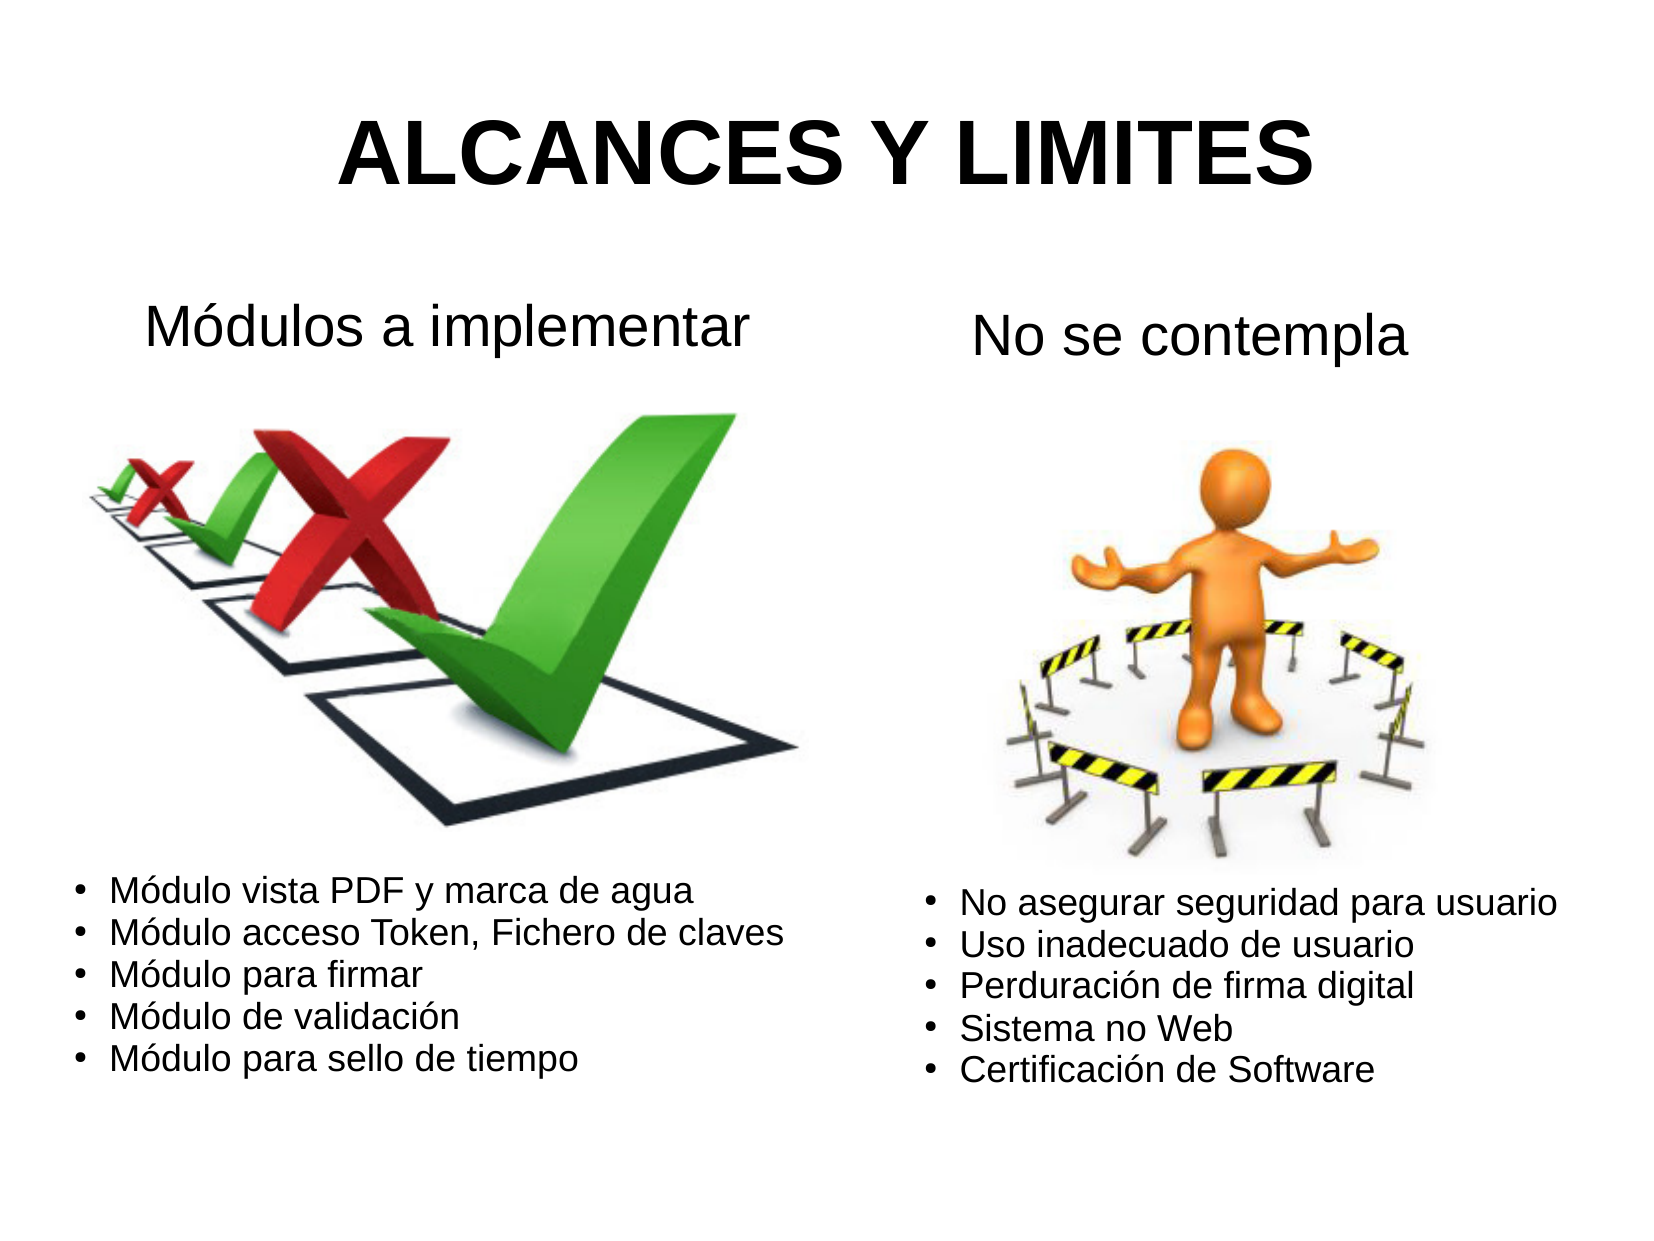

# ALCANCES Y LIMITES
Módulos a implementar
No se contempla
Módulo vista PDF y marca de agua
Módulo acceso Token, Fichero de claves
Módulo para firmar
Módulo de validación
Módulo para sello de tiempo
No asegurar seguridad para usuario
Uso inadecuado de usuario
Perduración de firma digital
Sistema no Web
Certificación de Software